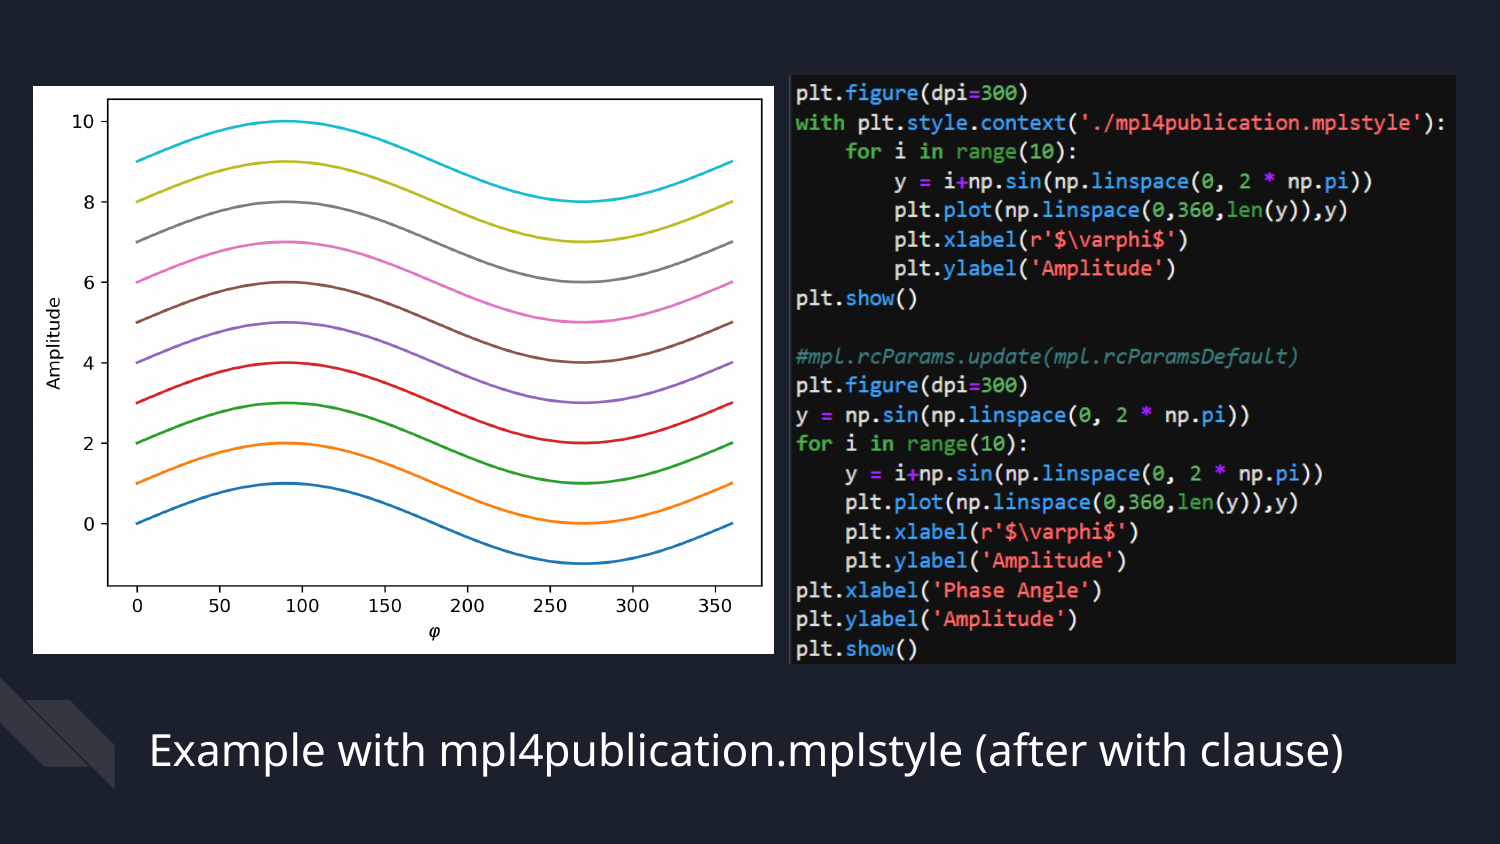

# Example with mpl4publication.mplstyle (after with clause)